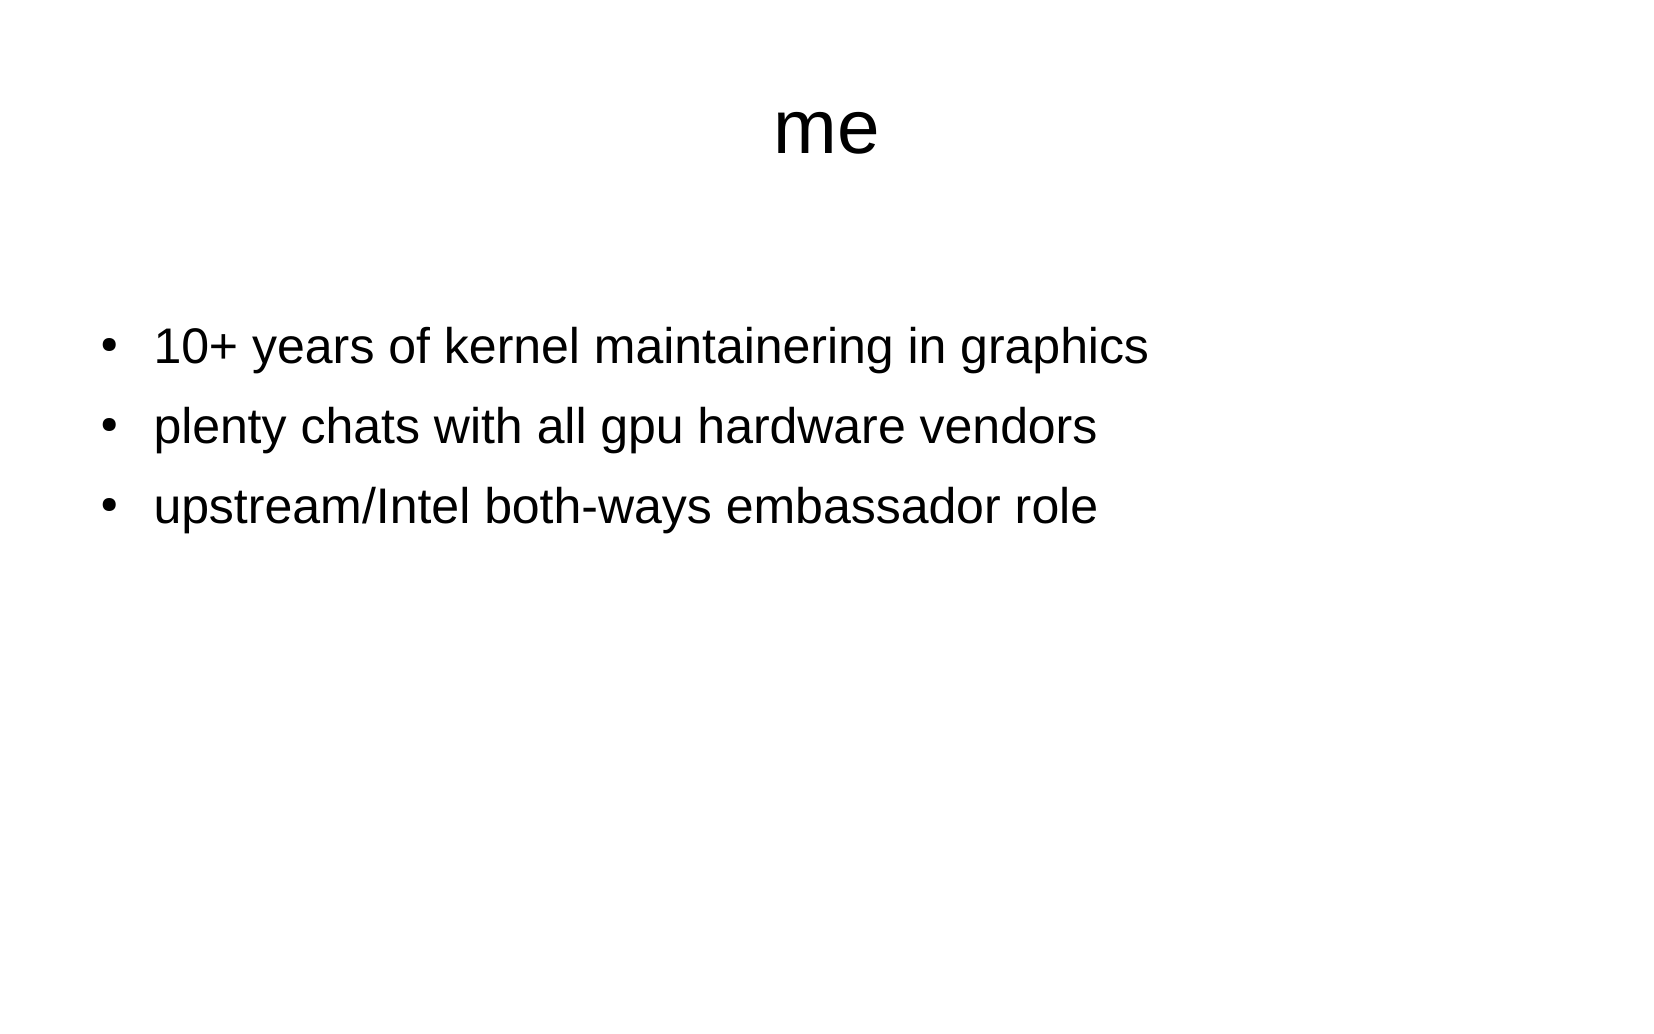

# me
10+ years of kernel maintainering in graphics
plenty chats with all gpu hardware vendors
upstream/Intel both-ways embassador role